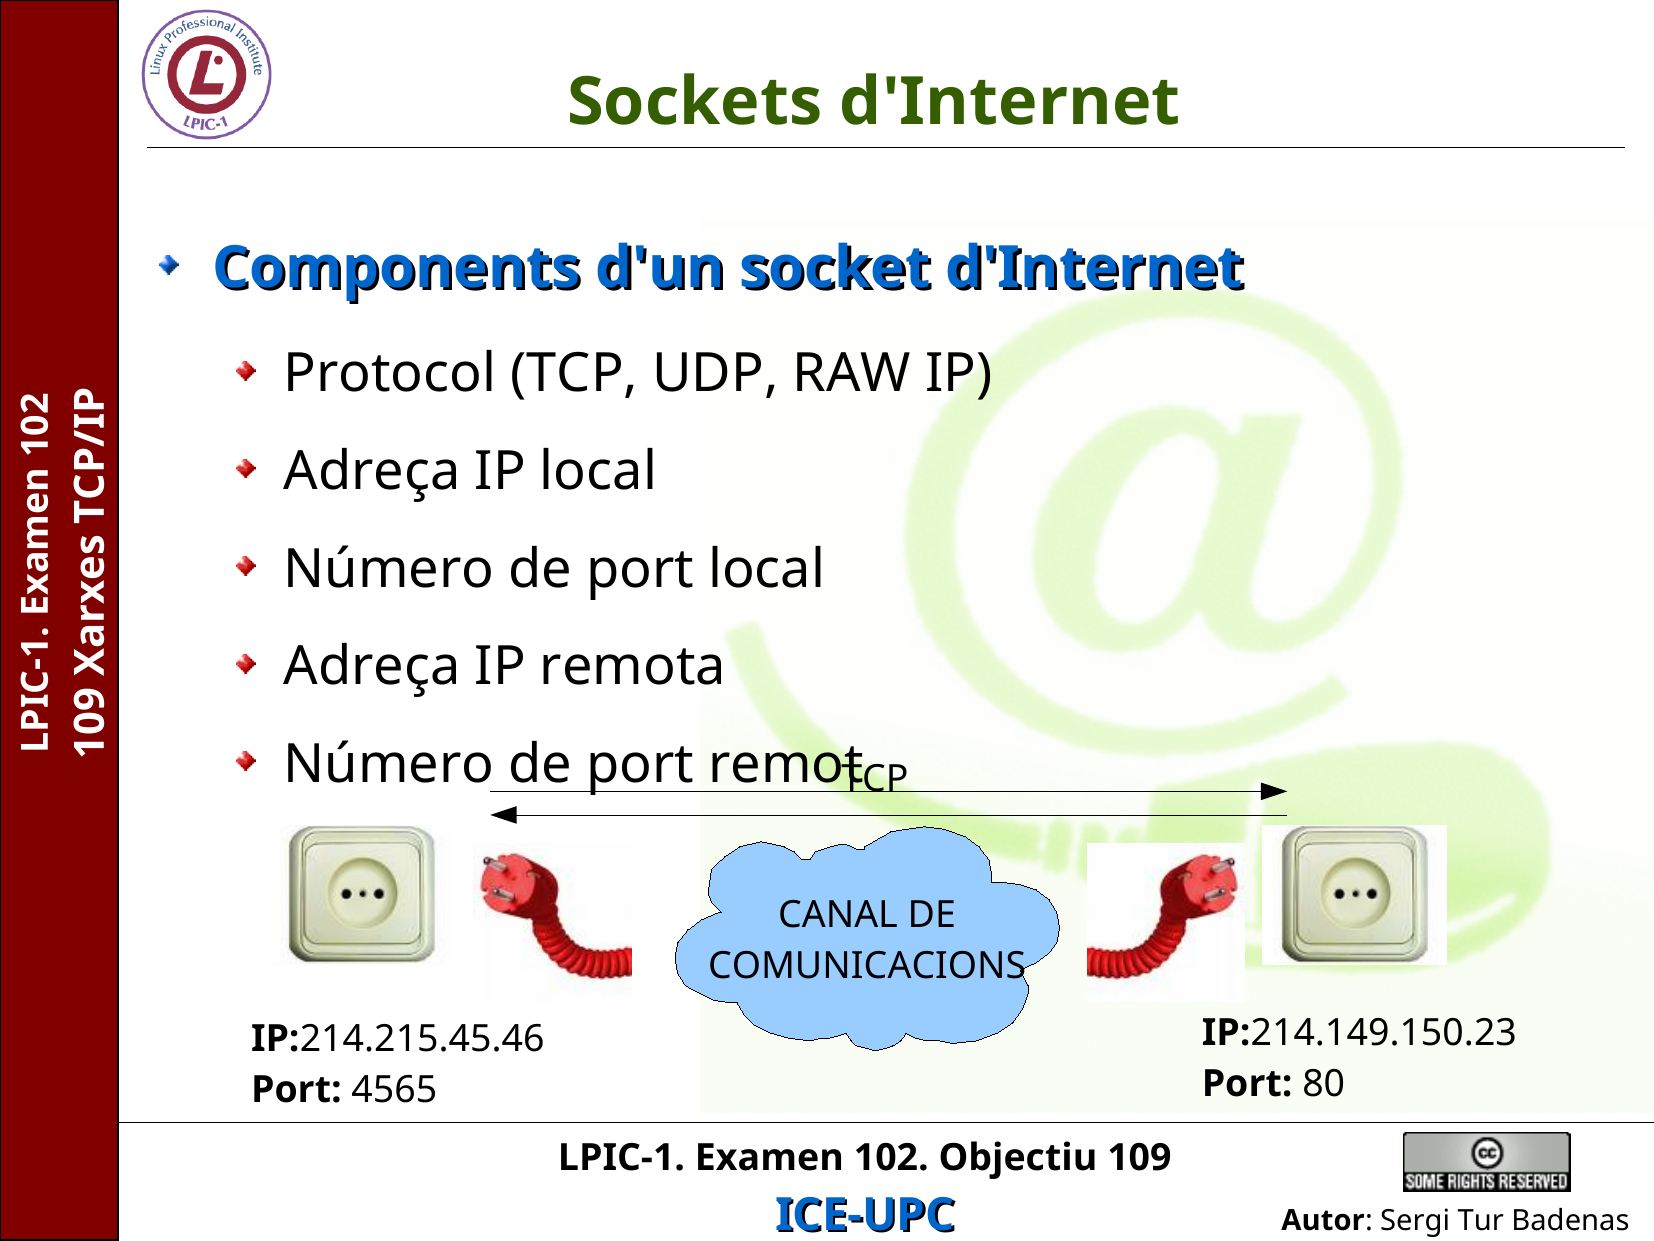

# Sockets d'Internet
Components d'un socket d'Internet
Protocol (TCP, UDP, RAW IP)
Adreça IP local
Número de port local
Adreça IP remota
Número de port remot
TCP
CANAL DE
COMUNICACIONS
IP:214.149.150.23
Port: 80
IP:214.215.45.46
Port: 4565